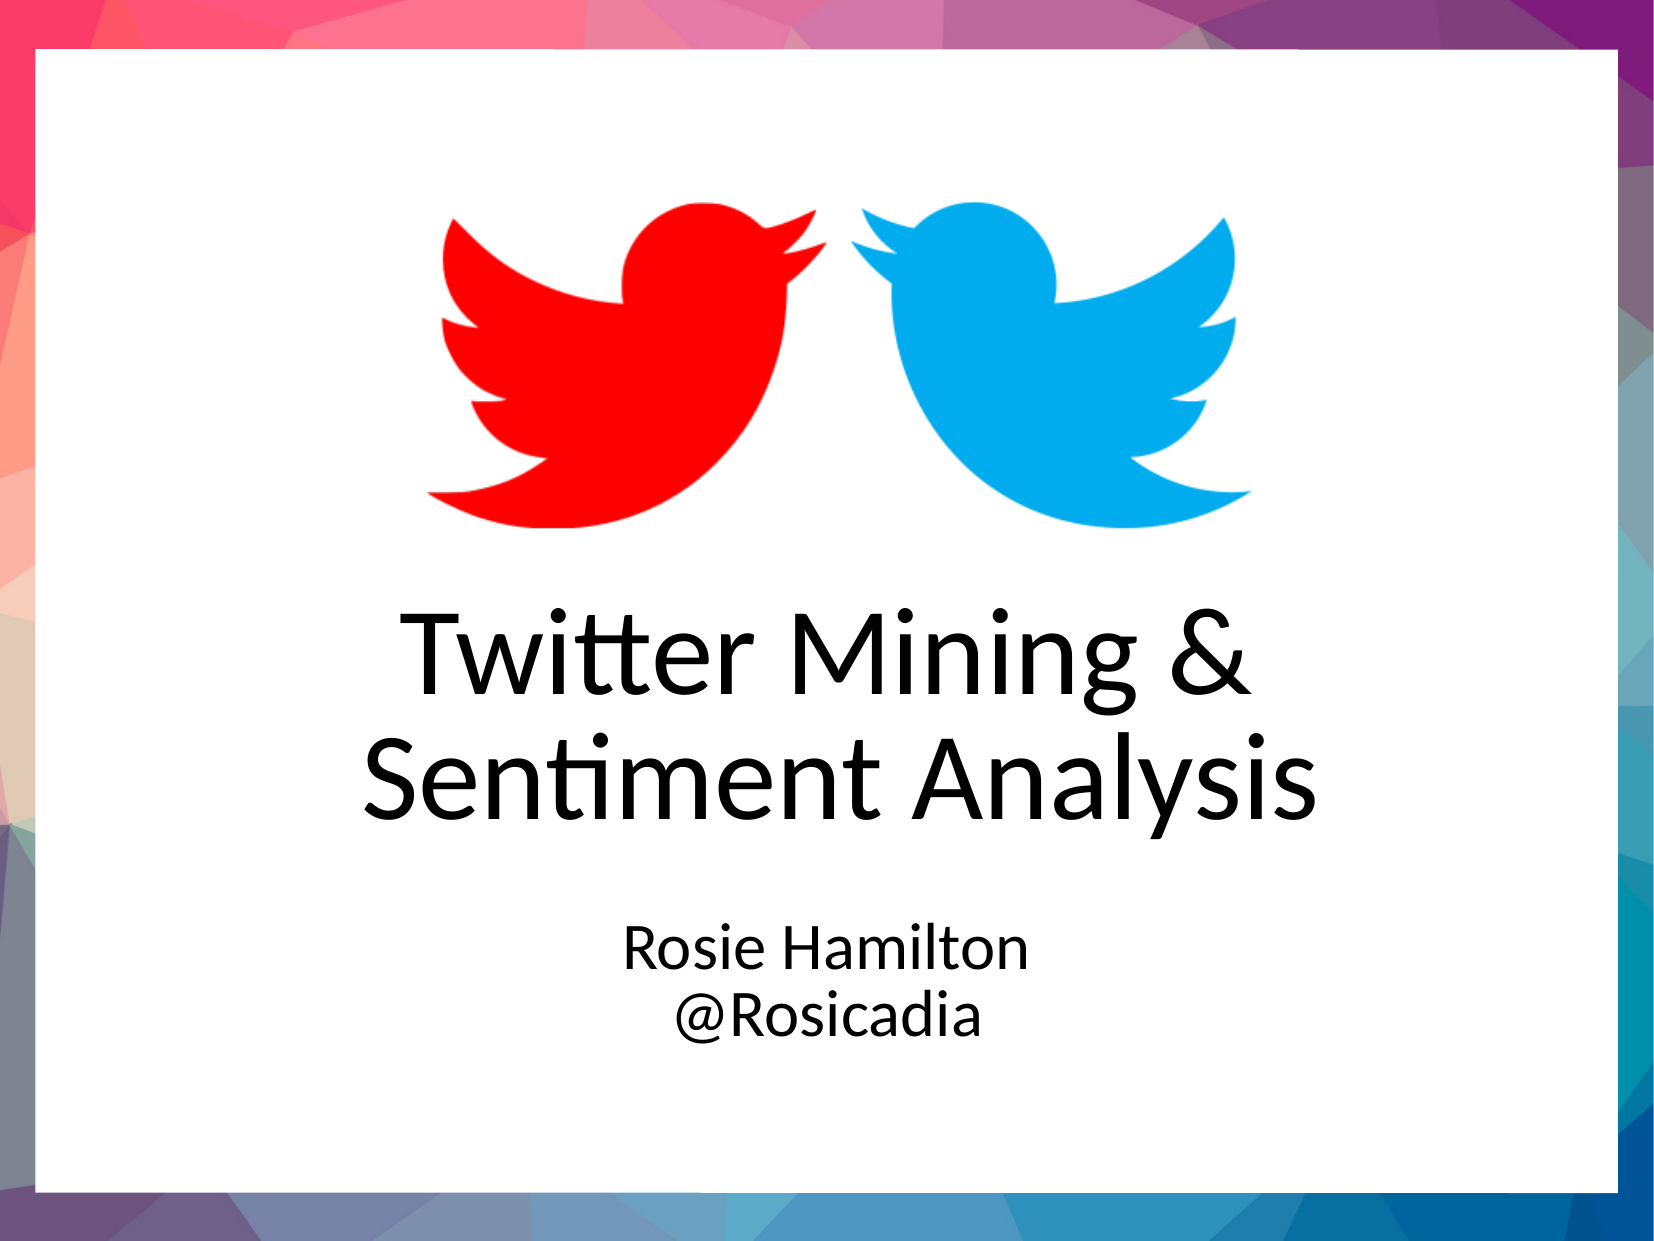

# Twitter Mining & Sentiment Analysis
Rosie Hamilton
@Rosicadia